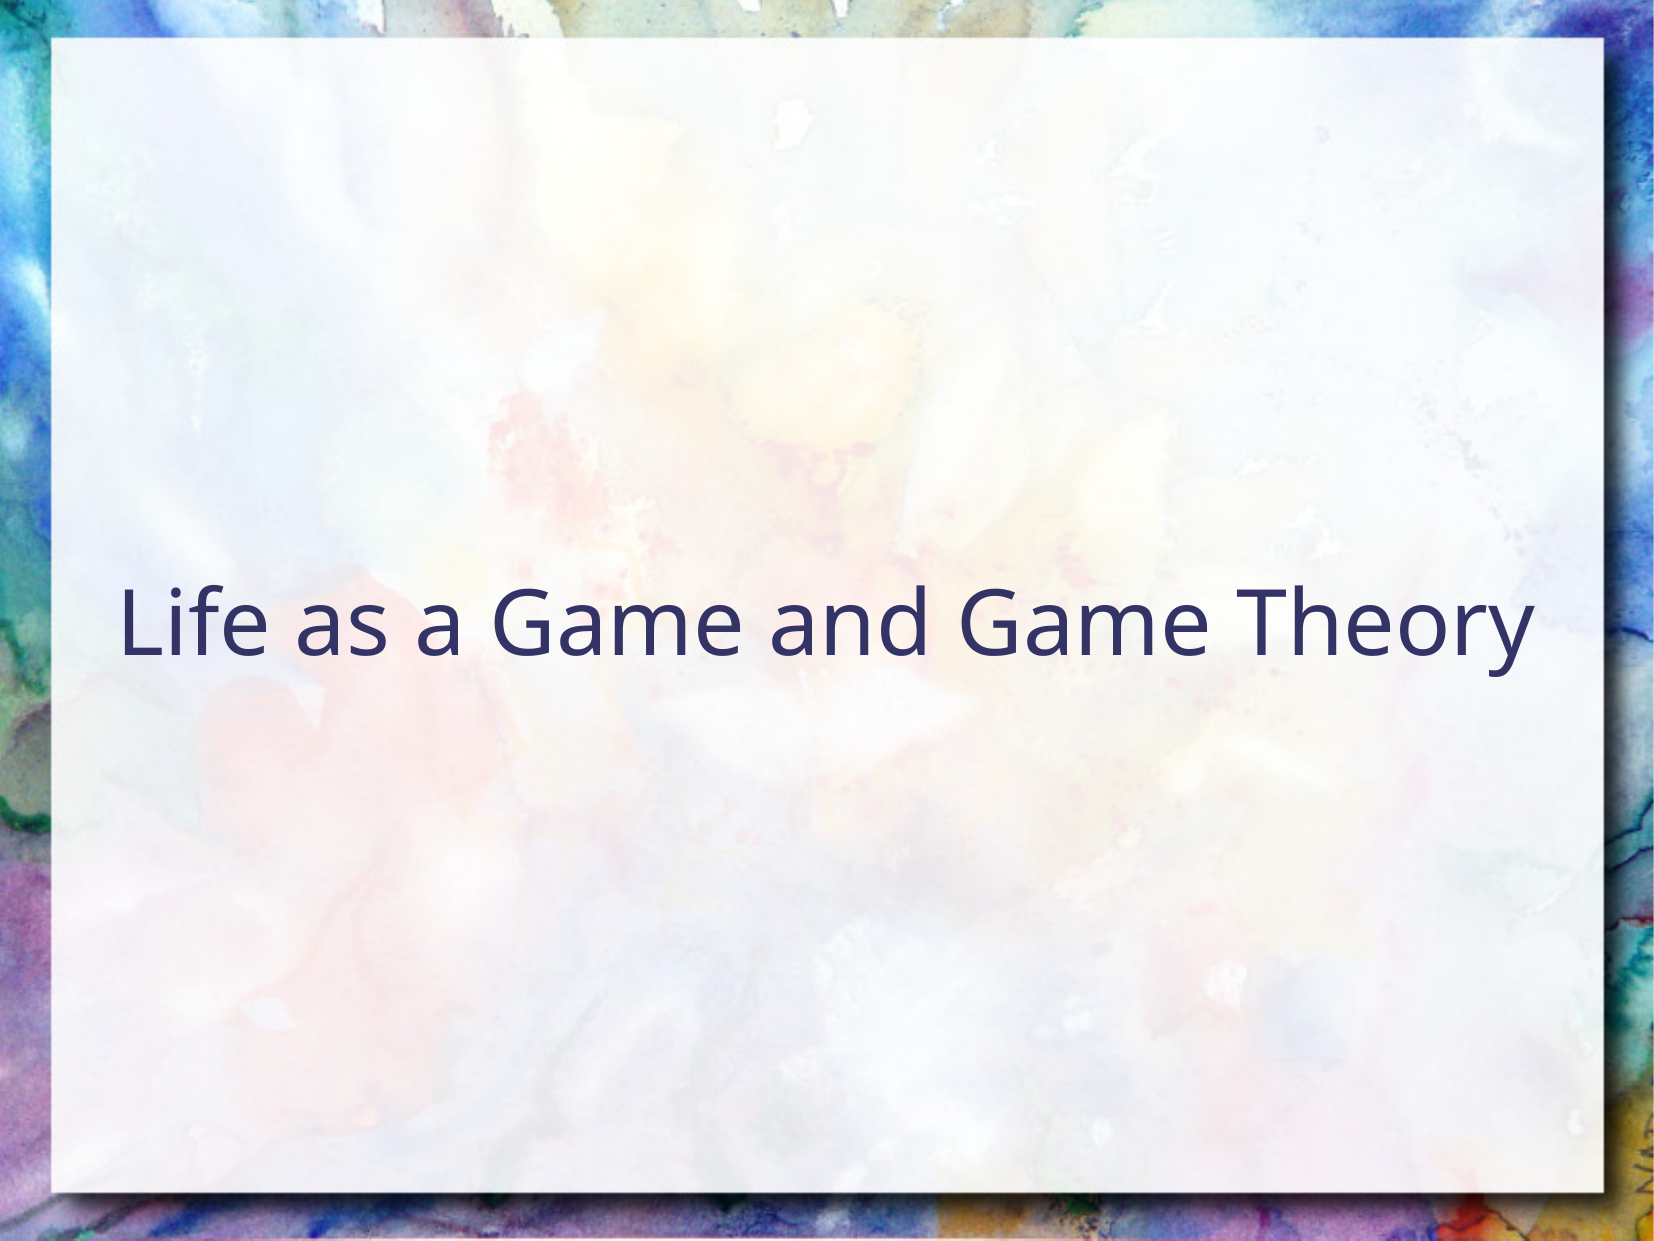

# Life as a Game and Game Theory